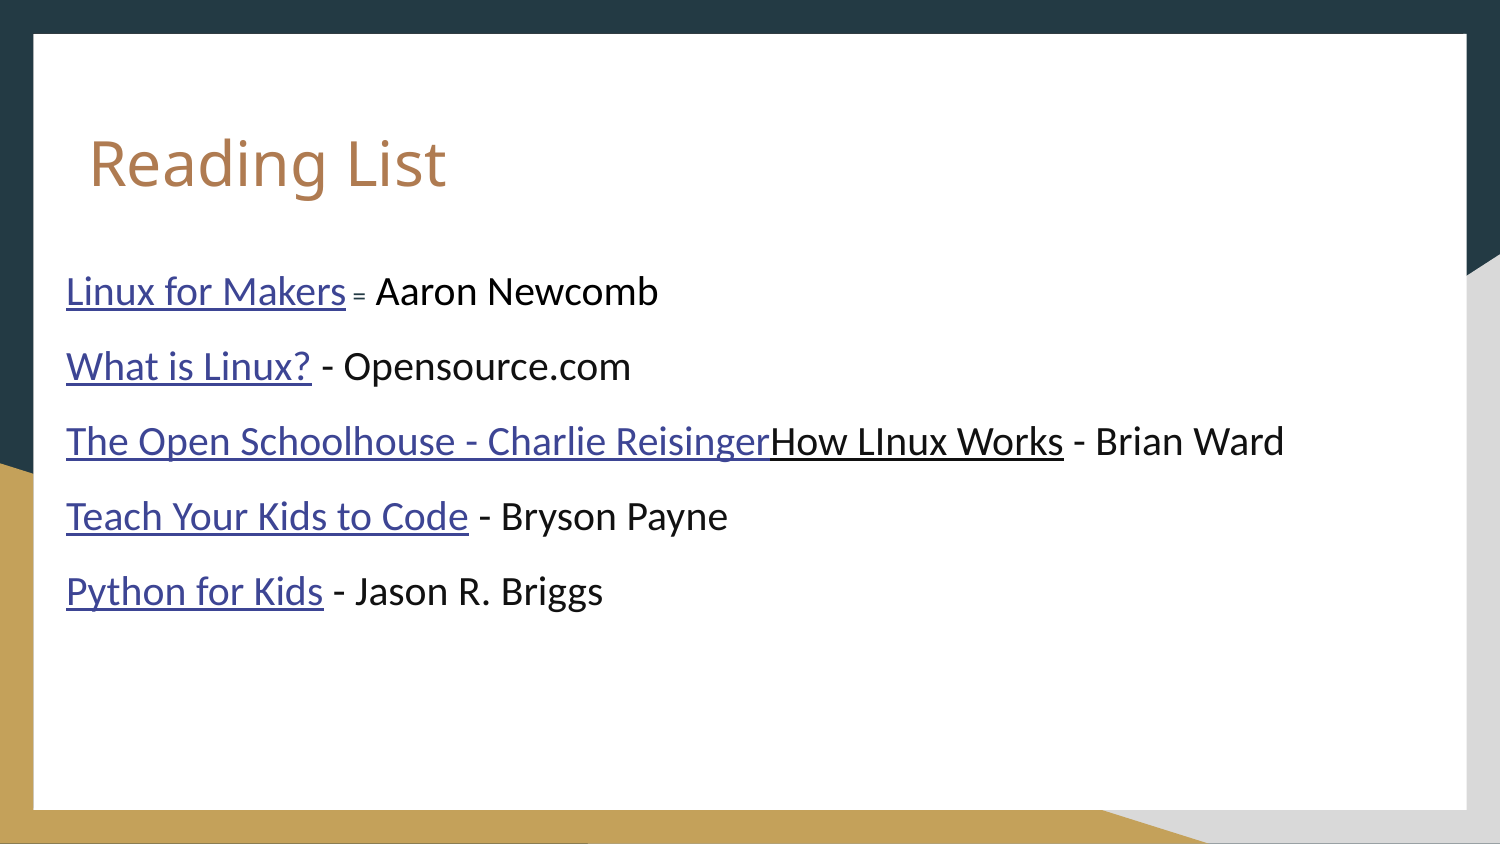

# Reading List
Linux for Makers = Aaron Newcomb
What is Linux? - Opensource.com
The Open Schoolhouse - Charlie ReisingerHow LInux Works - Brian Ward
Teach Your Kids to Code - Bryson Payne
Python for Kids - Jason R. Briggs